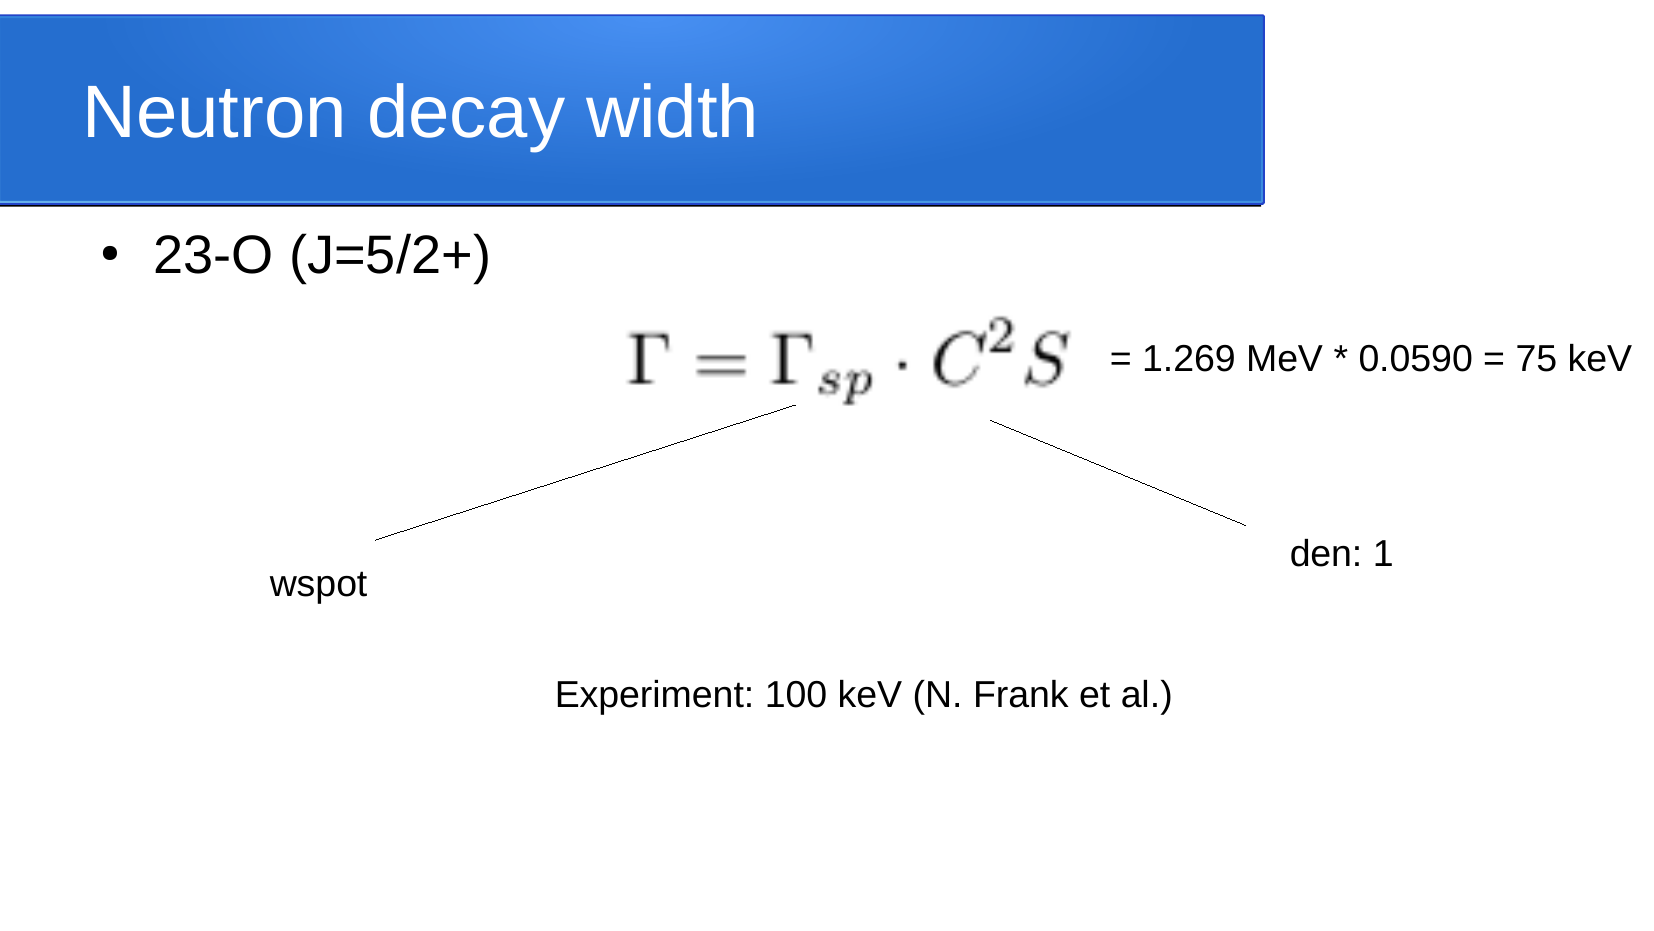

# Neutron decay width
23-O (J=5/2+)
= 1.269 MeV * 0.0590 = 75 keV
den: 1
wspot
Experiment: 100 keV (N. Frank et al.)